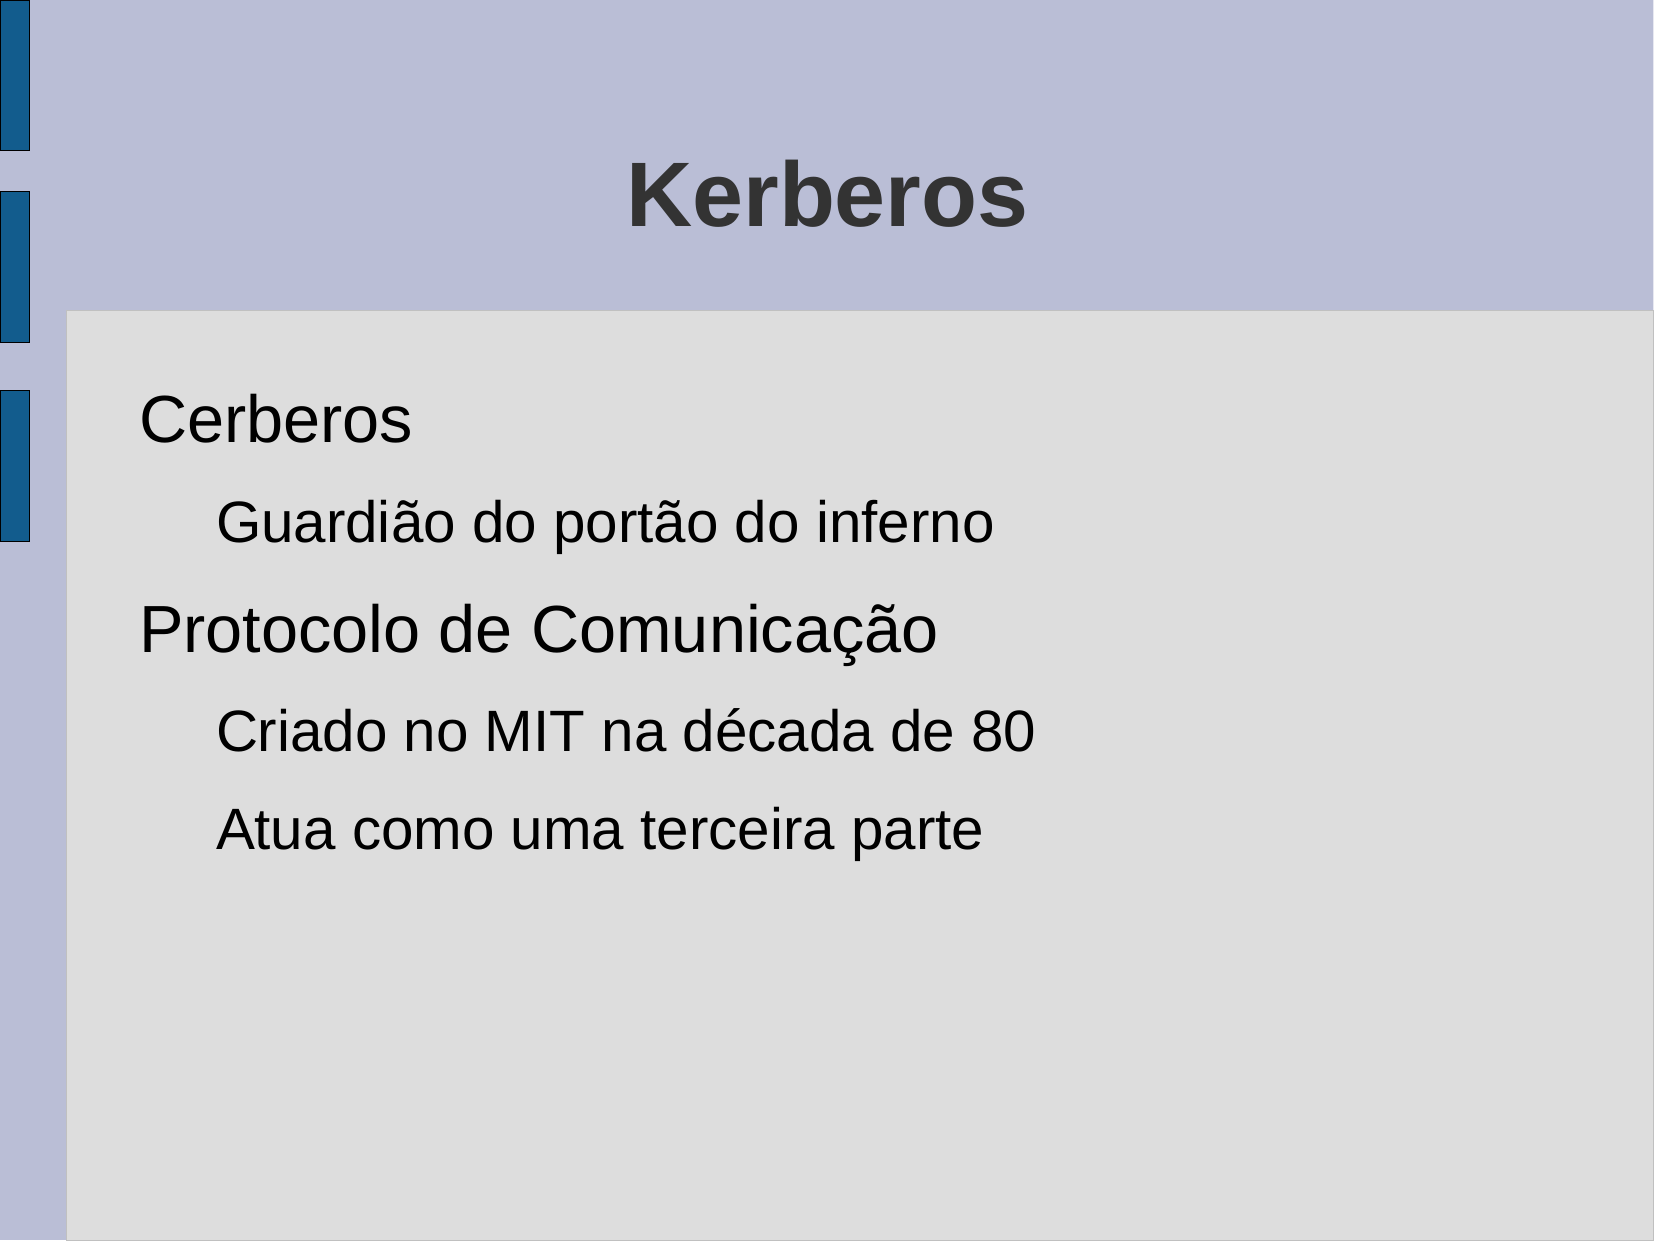

# Kerberos
Cerberos
Guardião do portão do inferno
Protocolo de Comunicação
Criado no MIT na década de 80
Atua como uma terceira parte